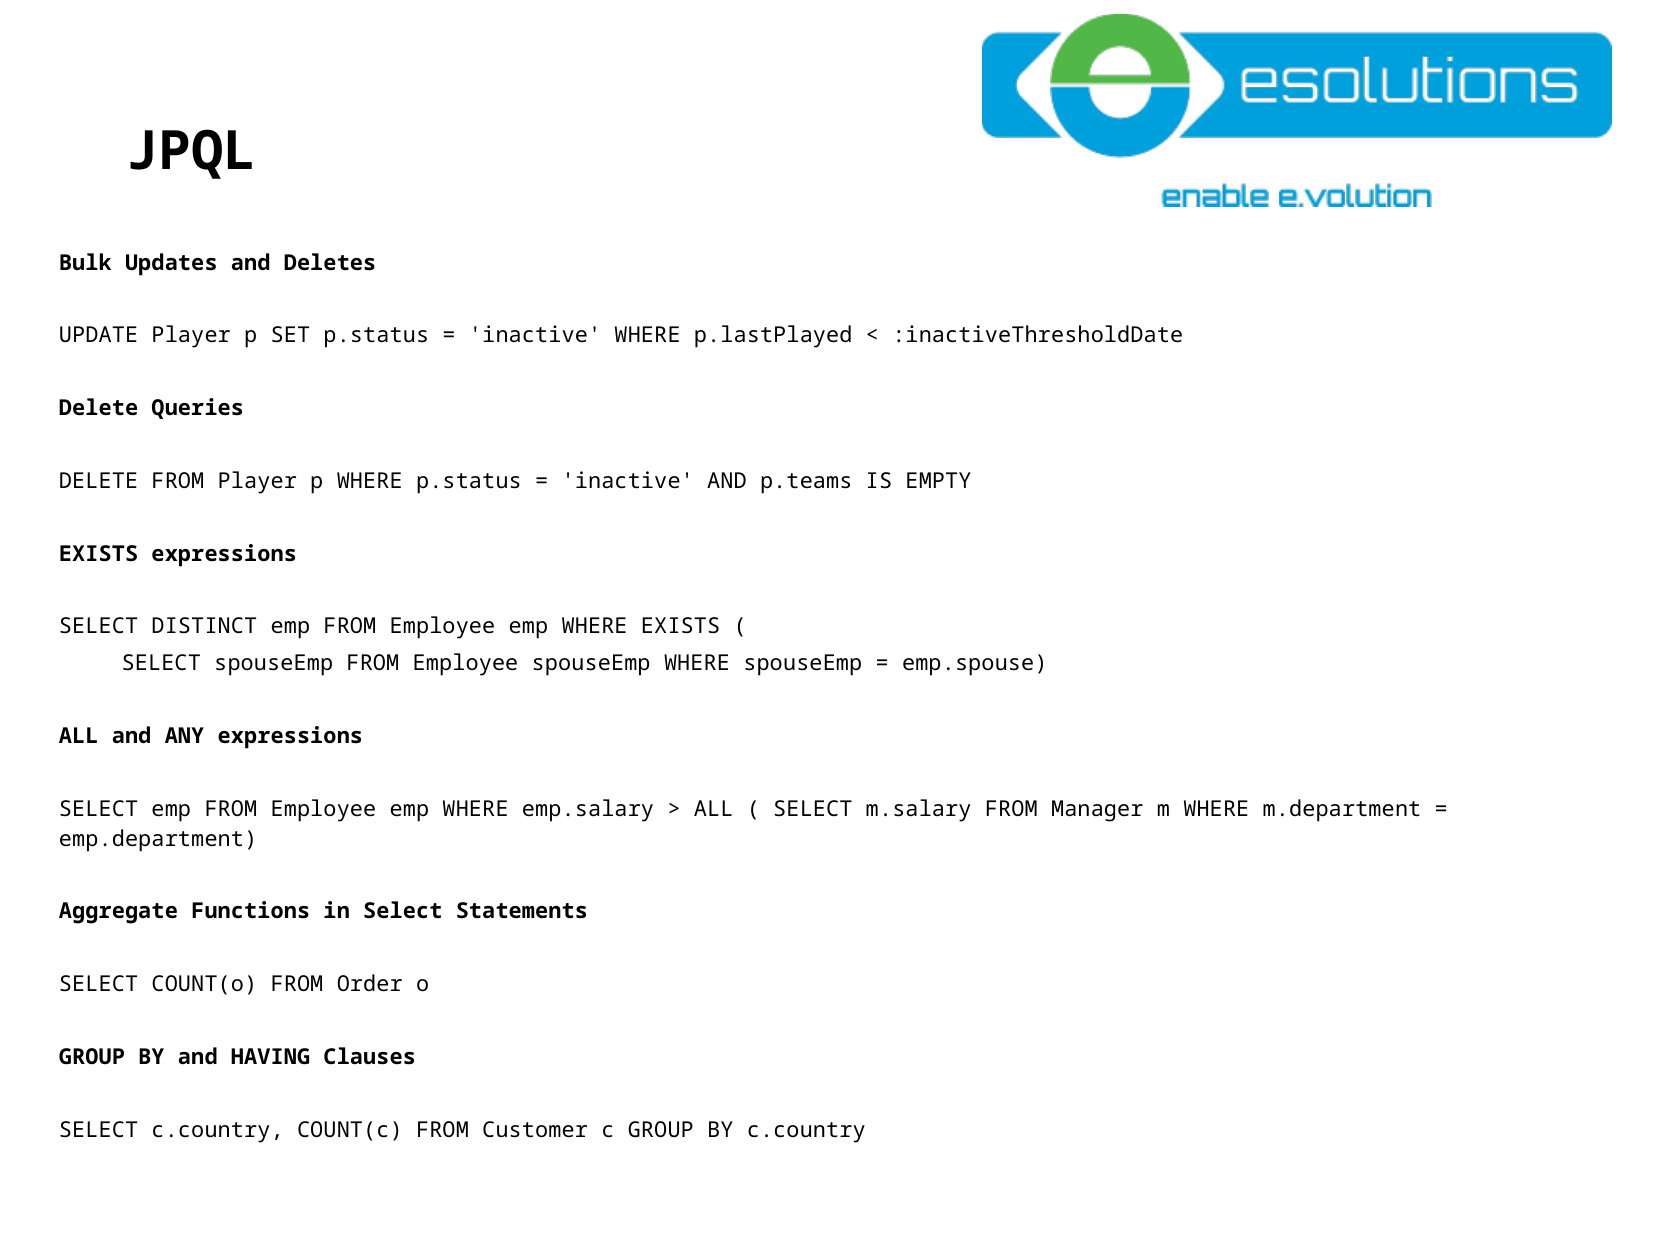

#
JPQL
Bulk Updates and Deletes
UPDATE Player p SET p.status = 'inactive' WHERE p.lastPlayed < :inactiveThresholdDate
Delete Queries
DELETE FROM Player p WHERE p.status = 'inactive' AND p.teams IS EMPTY
EXISTS expressions
SELECT DISTINCT emp FROM Employee emp WHERE EXISTS (
 	 SELECT spouseEmp FROM Employee spouseEmp WHERE spouseEmp = emp.spouse)
ALL and ANY expressions
SELECT emp FROM Employee emp WHERE emp.salary > ALL ( SELECT m.salary FROM Manager m WHERE m.department = emp.department)
Aggregate Functions in Select Statements
SELECT COUNT(o) FROM Order o
GROUP BY and HAVING Clauses
SELECT c.country, COUNT(c) FROM Customer c GROUP BY c.country